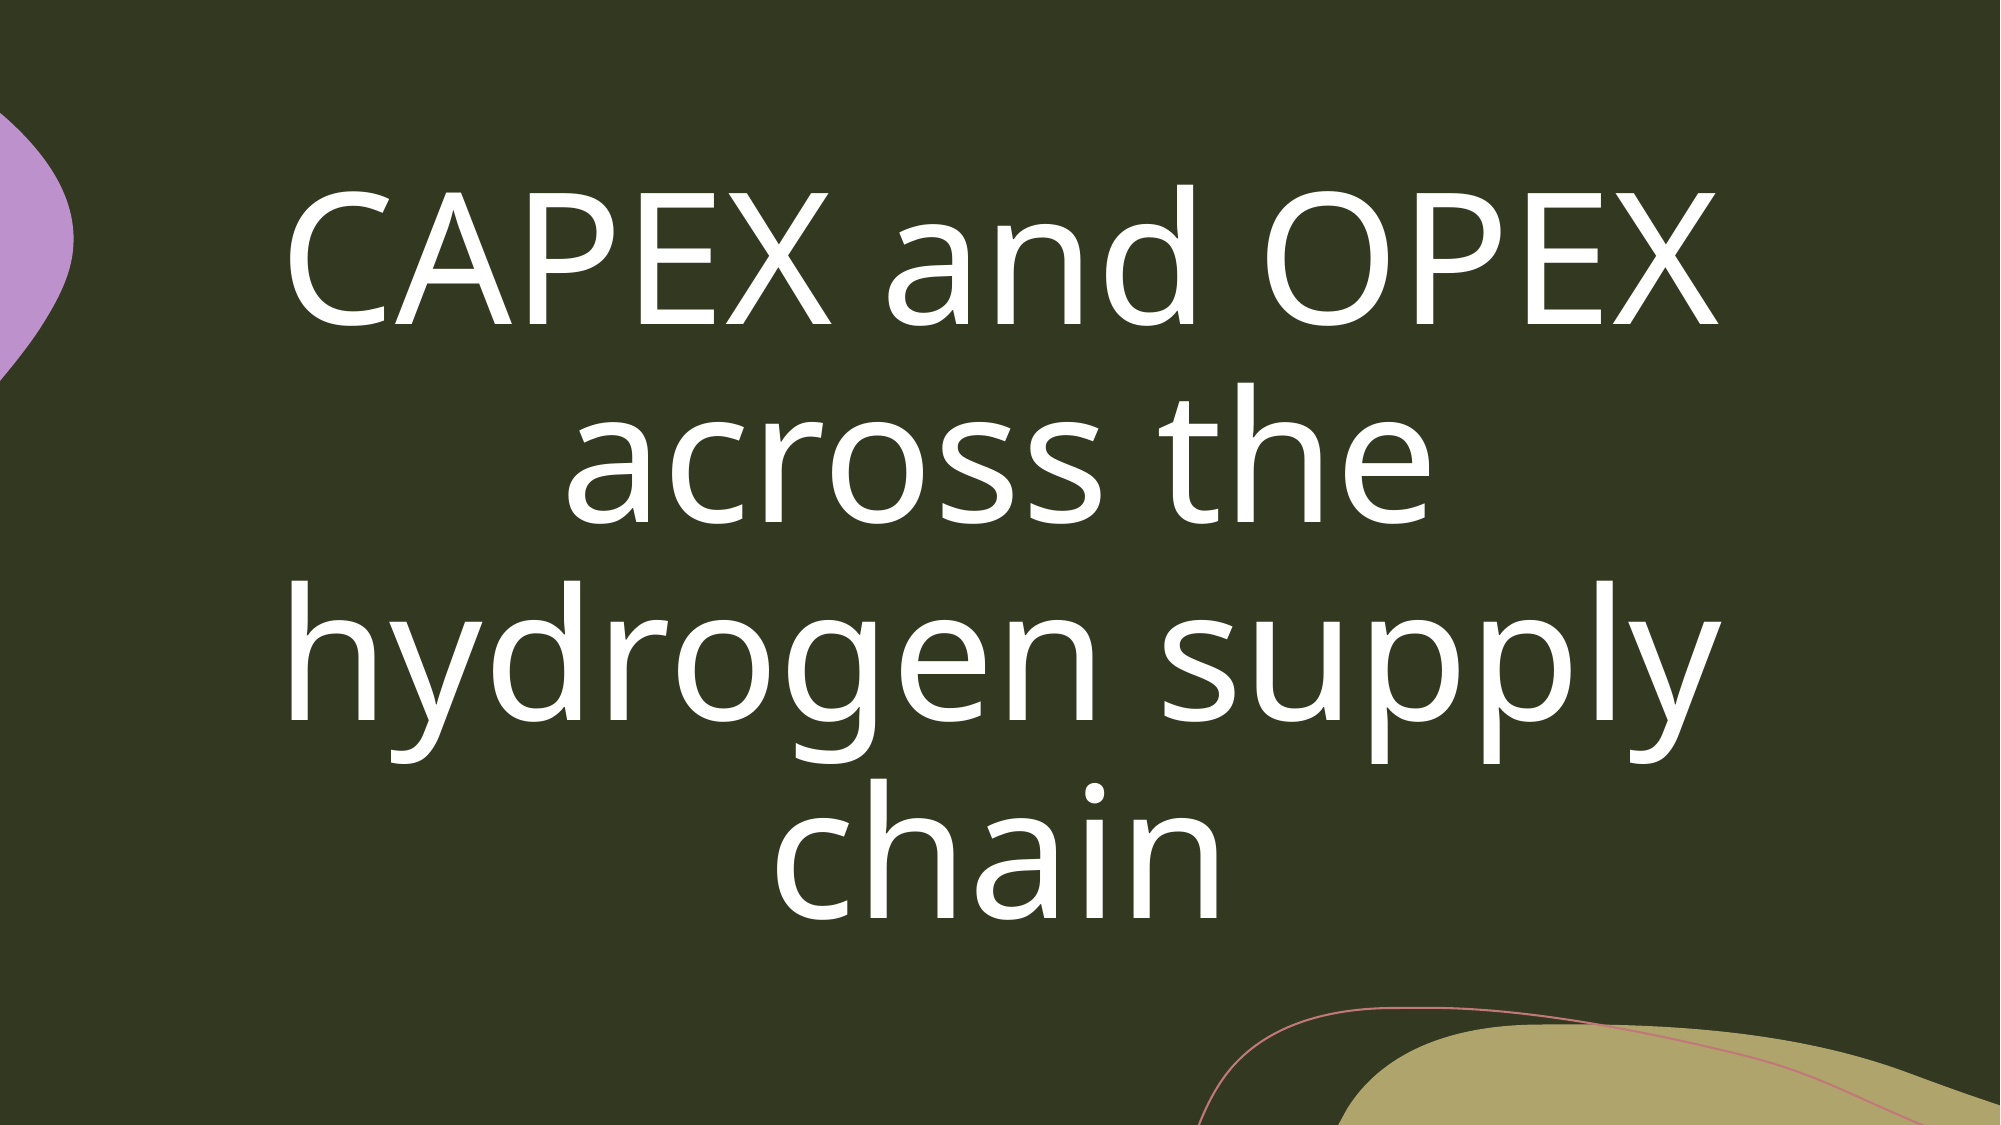

# CAPEX and OPEX across the hydrogen supply chain